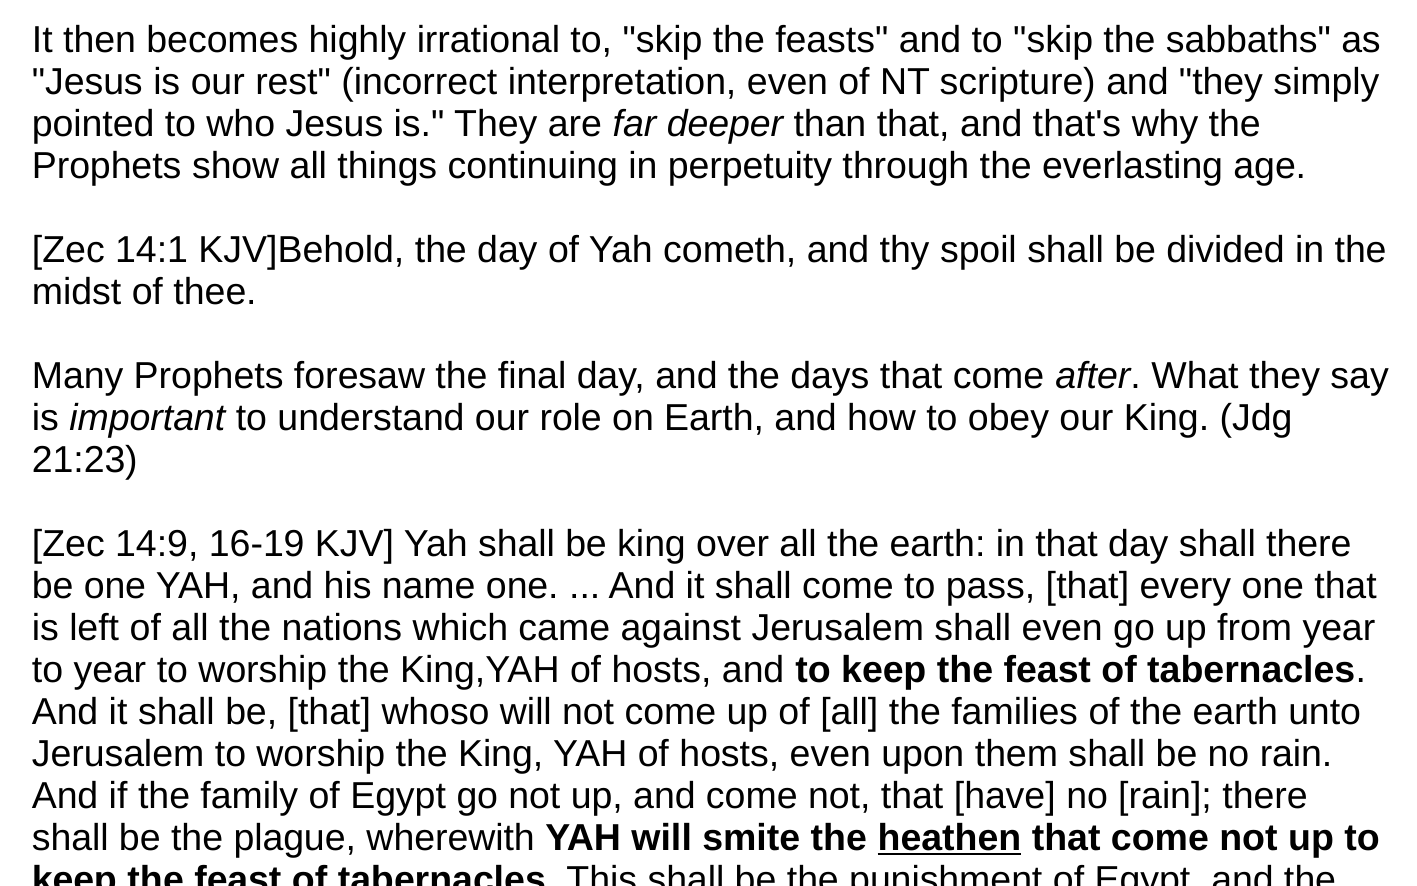

It then becomes highly irrational to, "skip the feasts" and to "skip the sabbaths" as "Jesus is our rest" (incorrect interpretation, even of NT scripture) and "they simply pointed to who Jesus is." They are far deeper than that, and that's why the Prophets show all things continuing in perpetuity through the everlasting age.
[Zec 14:1 KJV]Behold, the day of Yah cometh, and thy spoil shall be divided in the midst of thee.
Many Prophets foresaw the final day, and the days that come after. What they say is important to understand our role on Earth, and how to obey our King. (Jdg 21:23)
[Zec 14:9, 16-19 KJV] Yah shall be king over all the earth: in that day shall there be one YAH, and his name one. ... And it shall come to pass, [that] every one that is left of all the nations which came against Jerusalem shall even go up from year to year to worship the King,YAH of hosts, and to keep the feast of tabernacles. And it shall be, [that] whoso will not come up of [all] the families of the earth unto Jerusalem to worship the King, YAH of hosts, even upon them shall be no rain. And if the family of Egypt go not up, and come not, that [have] no [rain]; there shall be the plague, wherewith YAH will smite the heathen that come not up to keep the feast of tabernacles. This shall be the punishment of Egypt, and the punishment of all nations that come not up to keep the feast of tabernacles.
Are you sure you want to "skip the feasts"? You see, this teaching of Christianity brings curses on people. When we refuse to hear the Torah, we bring curses on our flesh and our nation.
[Deu 29:18-21 KJV] there should be among you man, or woman, or family, or tribe, whose heart turneth away this day from Yah our God, to go [and] serve the gods of these nations; lest there should be among you a root that beareth gall and wormwood; And it come to pass, when he heareth the words of this curse, that he bless himself in his heart, saying, I shall have peace, though I walk in the imagination of mine heart, to add drunkenness to thirst: Yah will not spare him, but then the anger of Yah and his jealousy shall smoke against that man, and all the curses that are written in this book shall lie upon him, and Yah shall blot out his name from under heaven. Yah shall separate him unto evil out of all the tribes of Israel, according to all the curses of the covenant that are written in this book of the law: